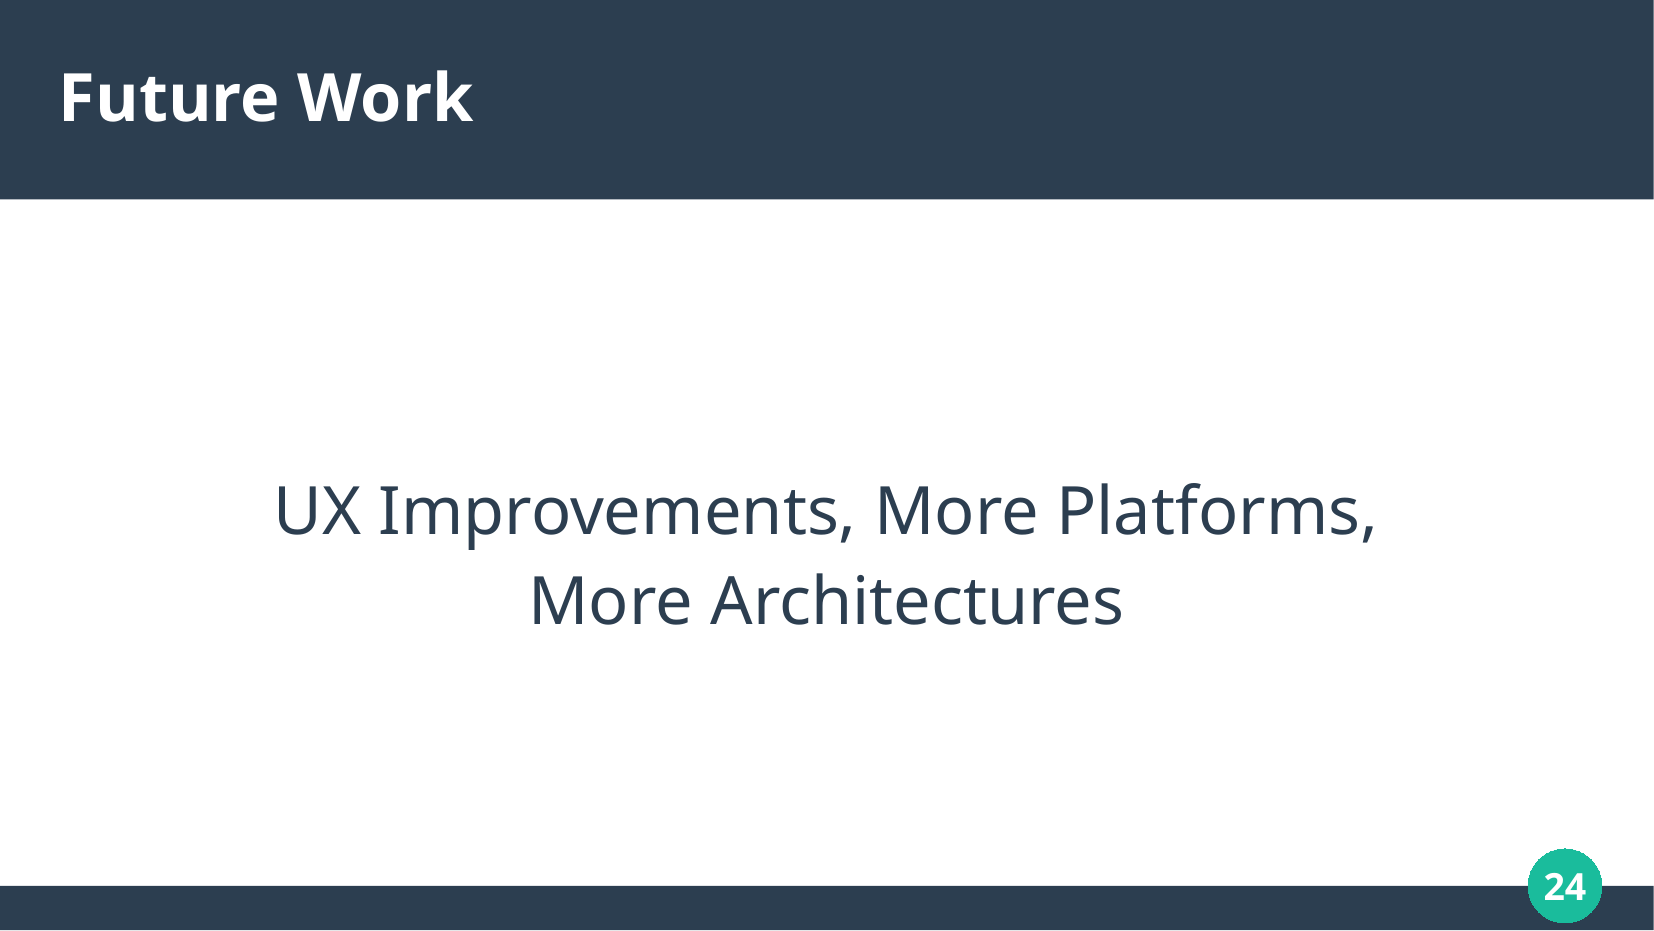

# Future Work
UX Improvements, More Platforms,
More Architectures
24